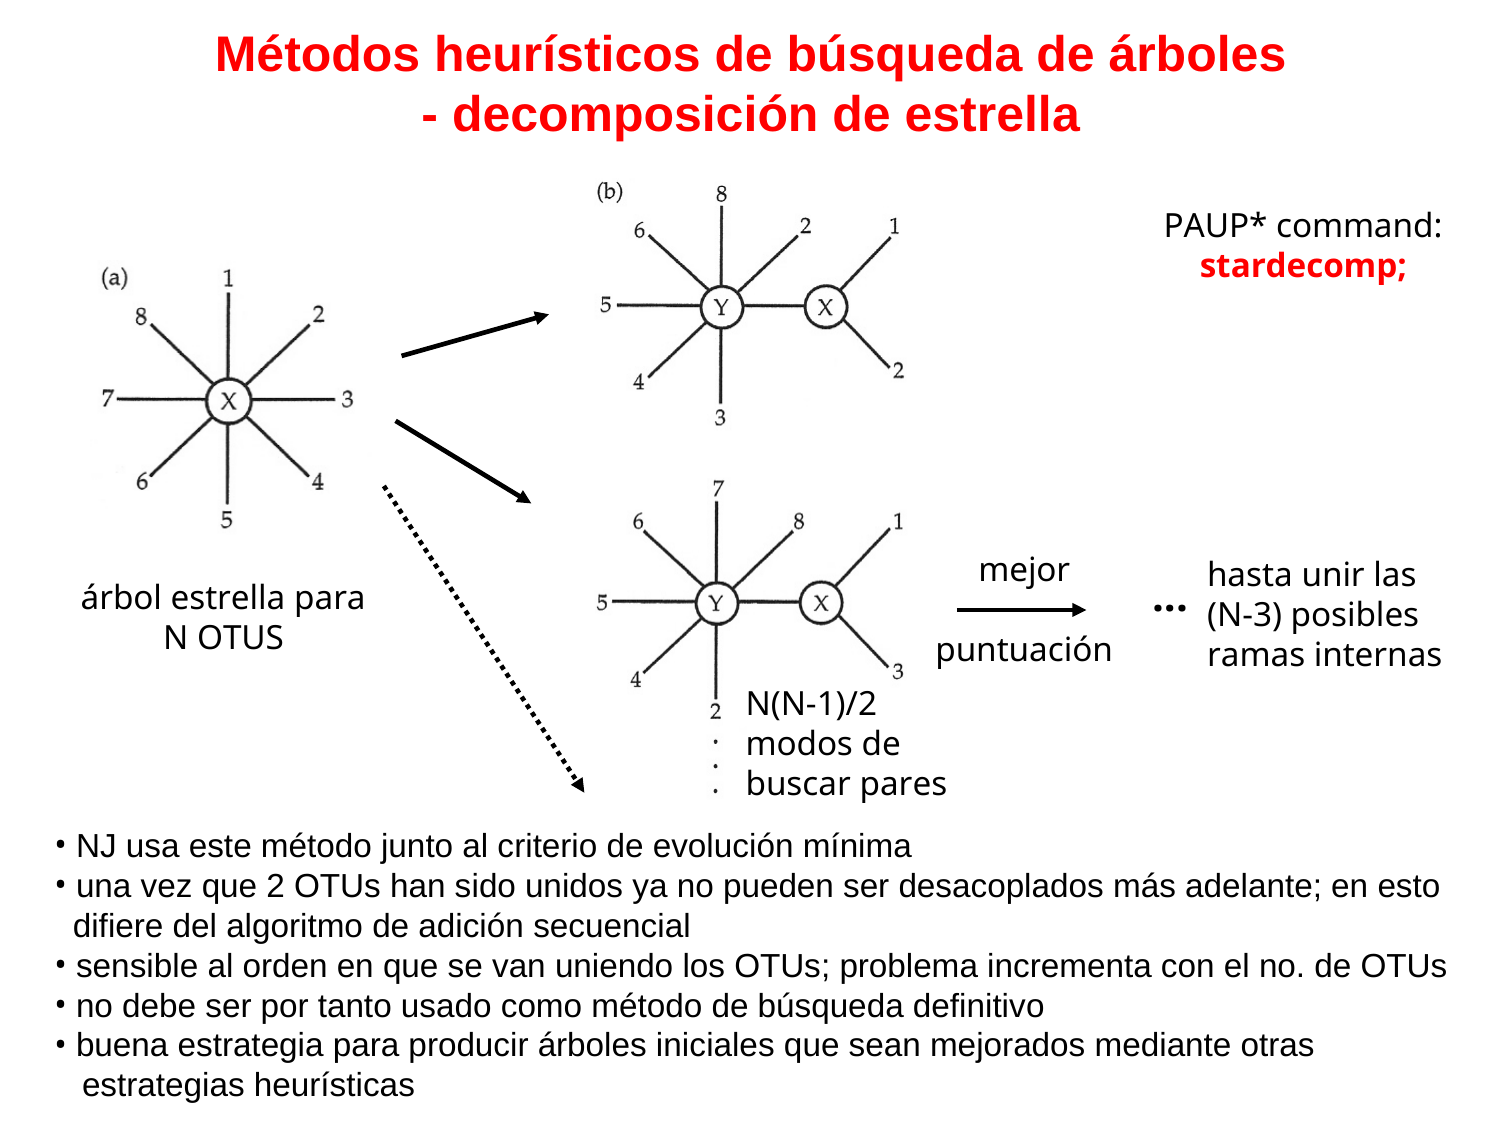

Métodos heurísticos de búsqueda de árboles
- decomposición de estrella
N(N-1)/2
modos de
buscar pares
PAUP* command:
stardecomp;
mejor
puntuación
hasta unir las
(N-3) posibles
ramas internas
...
árbol estrella para
N OTUS
 NJ usa este método junto al criterio de evolución mínima
 una vez que 2 OTUs han sido unidos ya no pueden ser desacoplados más adelante; en esto
 difiere del algoritmo de adición secuencial
 sensible al orden en que se van uniendo los OTUs; problema incrementa con el no. de OTUs
 no debe ser por tanto usado como método de búsqueda definitivo
 buena estrategia para producir árboles iniciales que sean mejorados mediante otras
 estrategias heurísticas